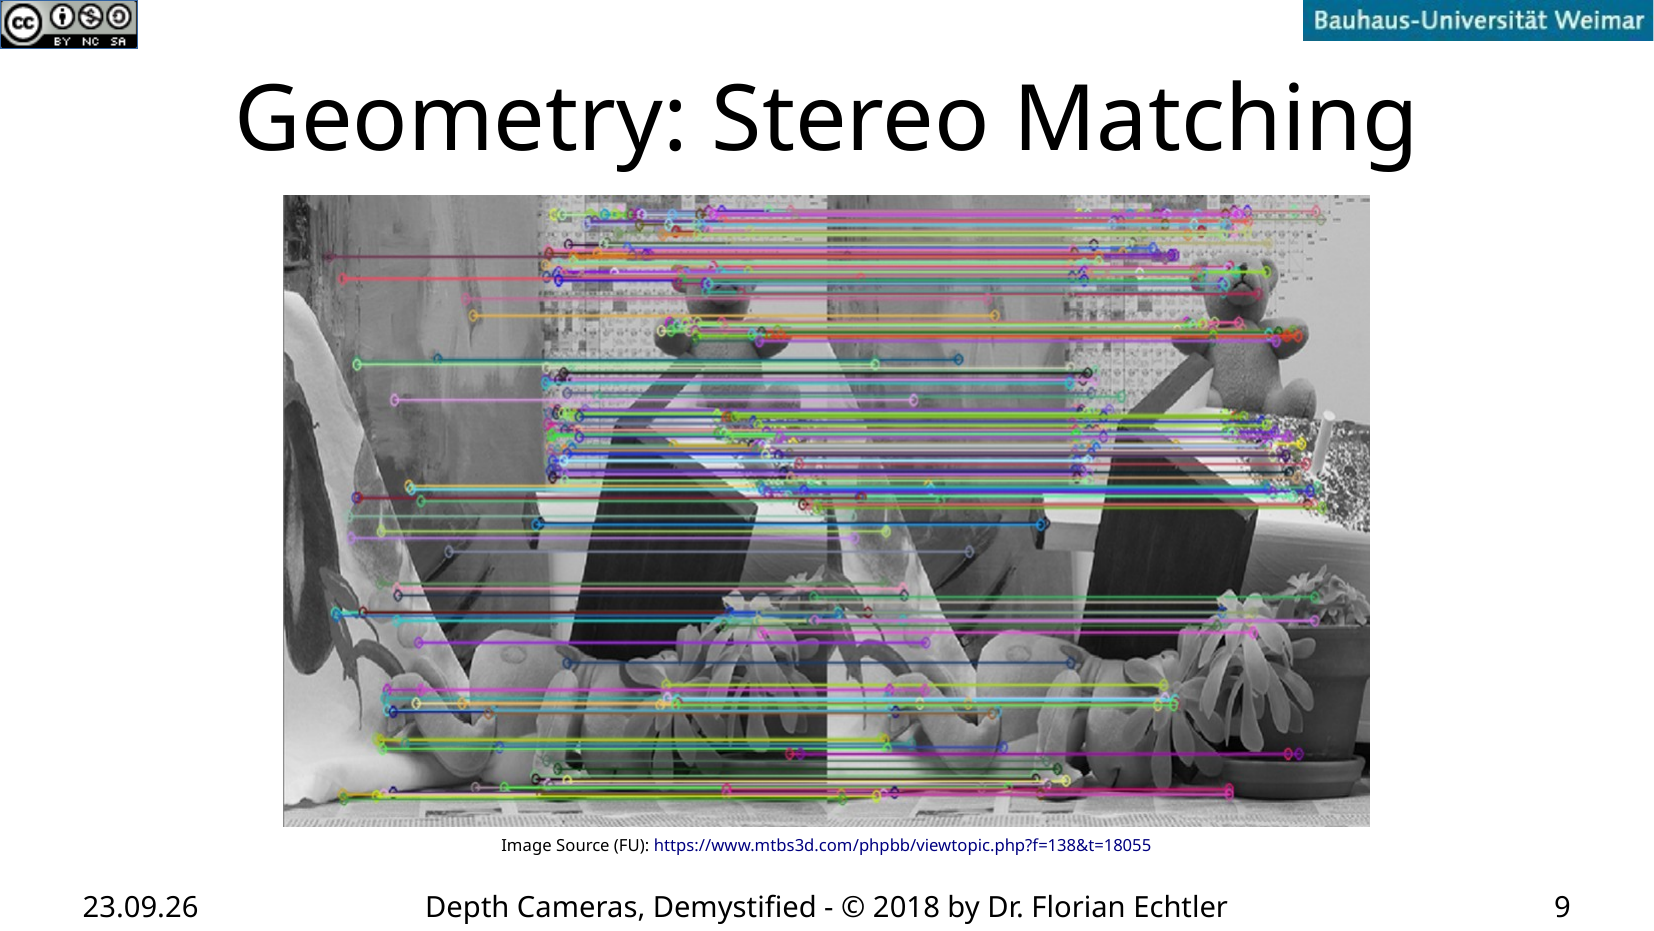

# Geometry: Stereo Matching
Image Source (FU): https://www.mtbs3d.com/phpbb/viewtopic.php?f=138&t=18055
Depth Cameras, Demystified - © 2018 by Dr. Florian Echtler
9